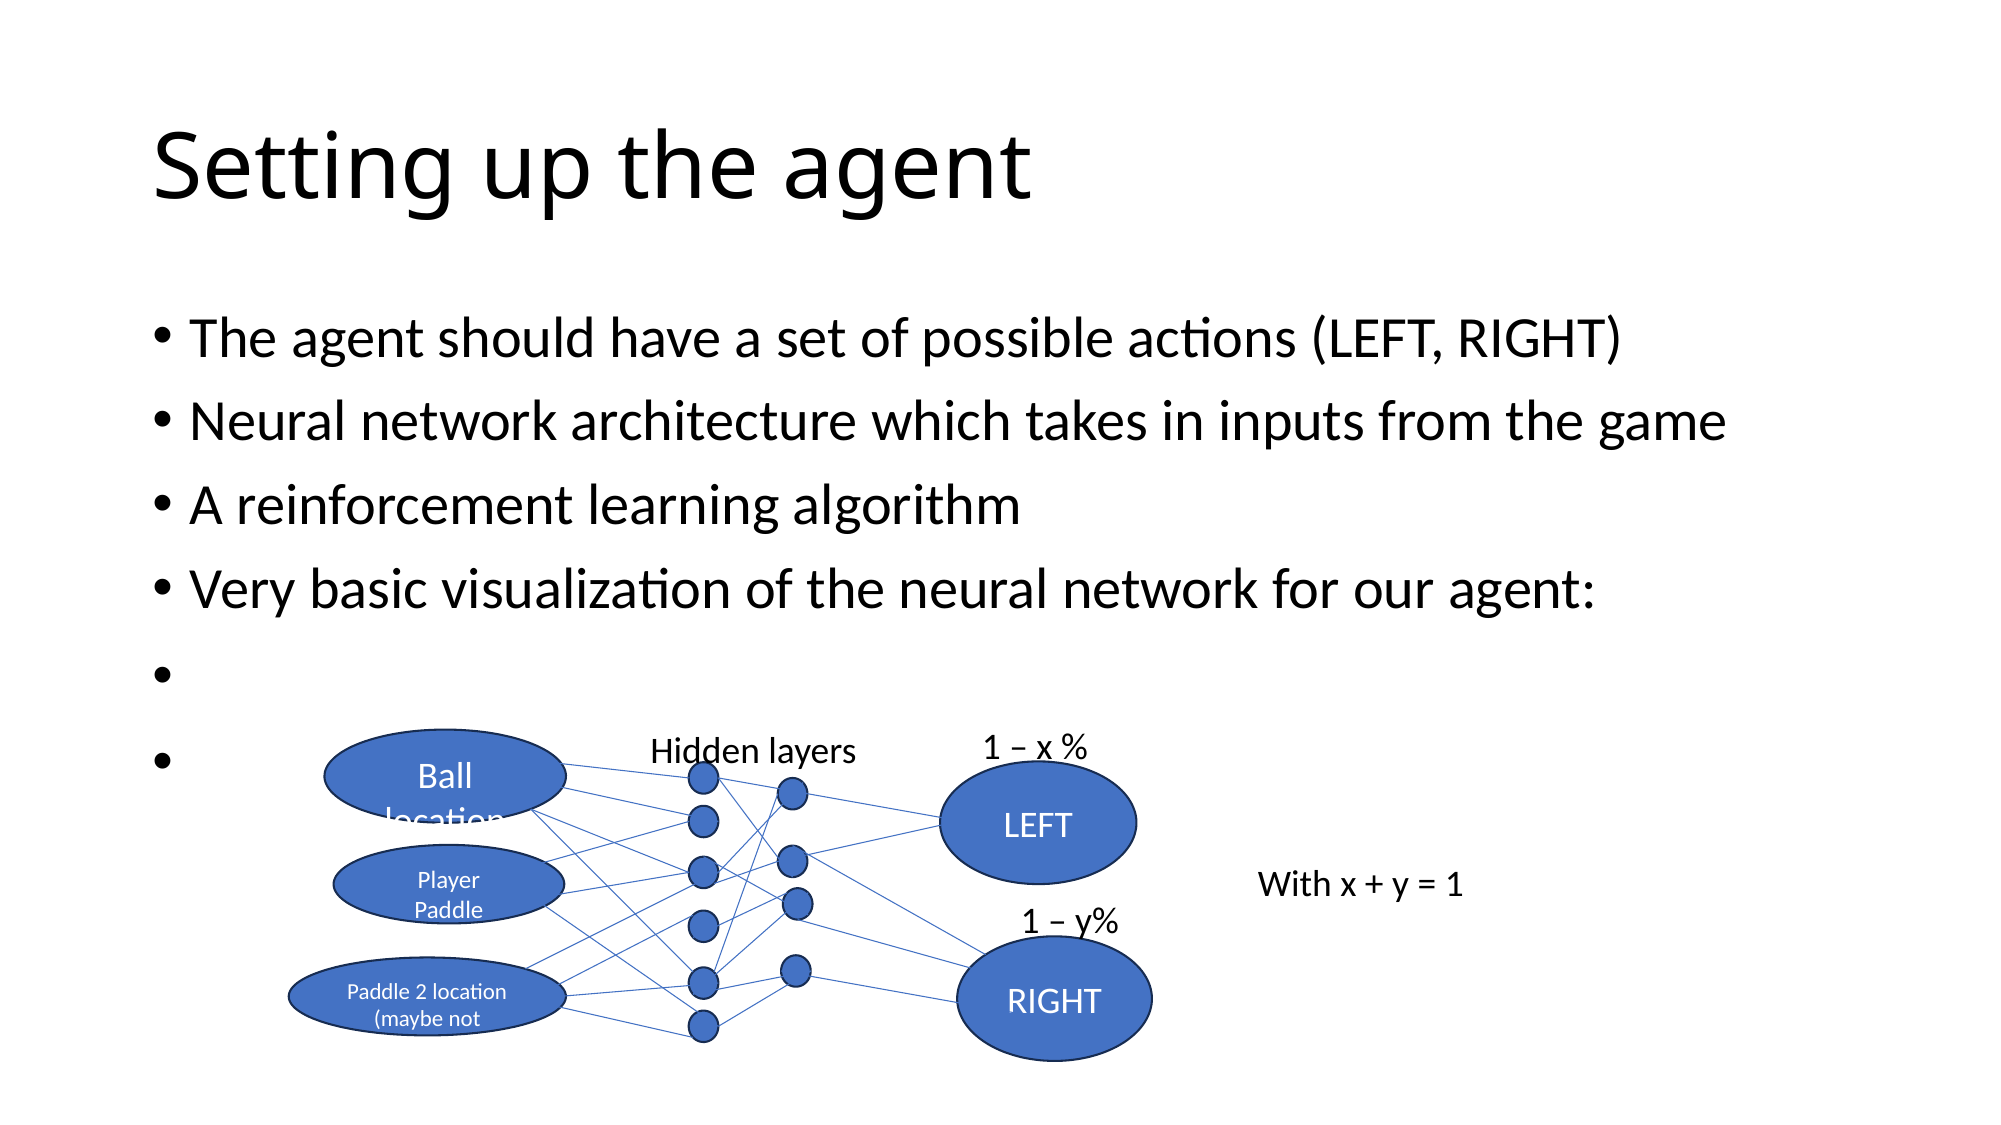

# Setting up the agent
The agent should have a set of possible actions (LEFT, RIGHT)
Neural network architecture which takes in inputs from the game
A reinforcement learning algorithm
Very basic visualization of the neural network for our agent:
1 – x %
Hidden layers
Ball location
LEFT
Player Paddle location
With x + y = 1
1 – y%
RIGHT
Paddle 2 location (maybe not needed)